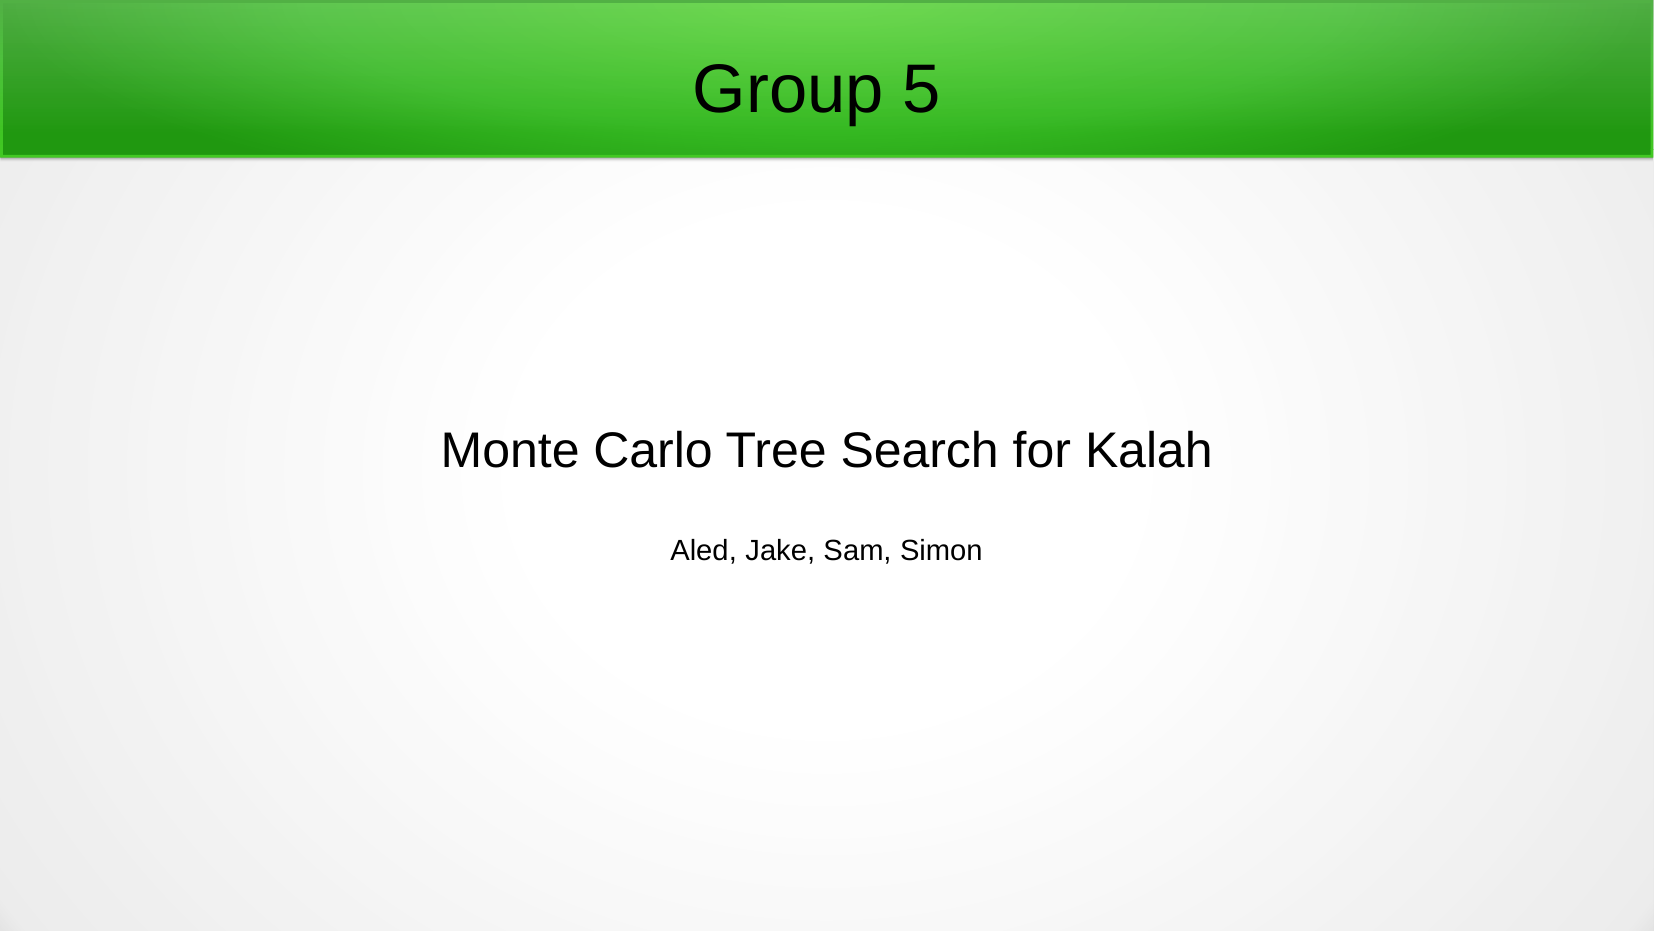

# Group 5
Monte Carlo Tree Search for Kalah
Aled, Jake, Sam, Simon